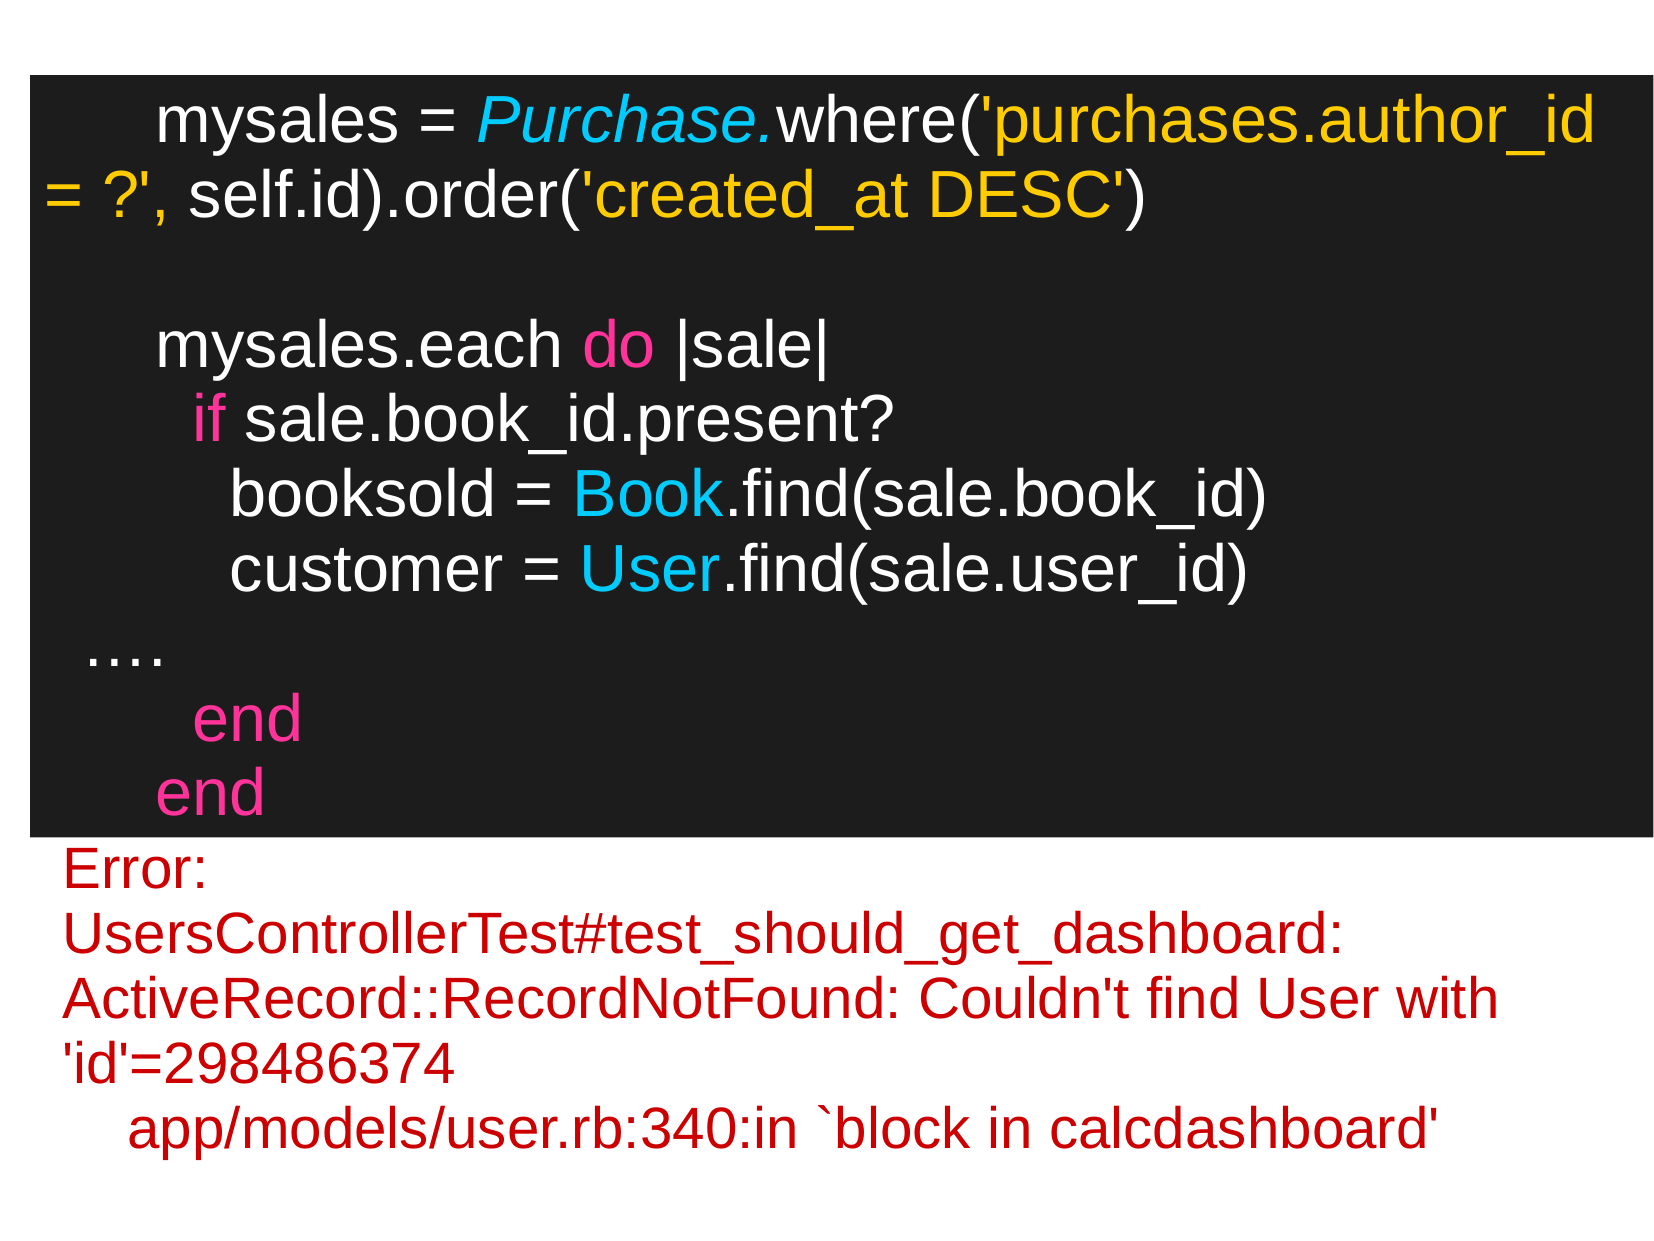

mysales = Purchase.where('purchases.author_id = ?', self.id).order('created_at DESC')
 mysales.each do |sale|
 if sale.book_id.present?
 booksold = Book.find(sale.book_id)
 customer = User.find(sale.user_id)
 ….
 end
 end
Error:
UsersControllerTest#test_should_get_dashboard:
ActiveRecord::RecordNotFound: Couldn't find User with 'id'=298486374
 app/models/user.rb:340:in `block in calcdashboard'